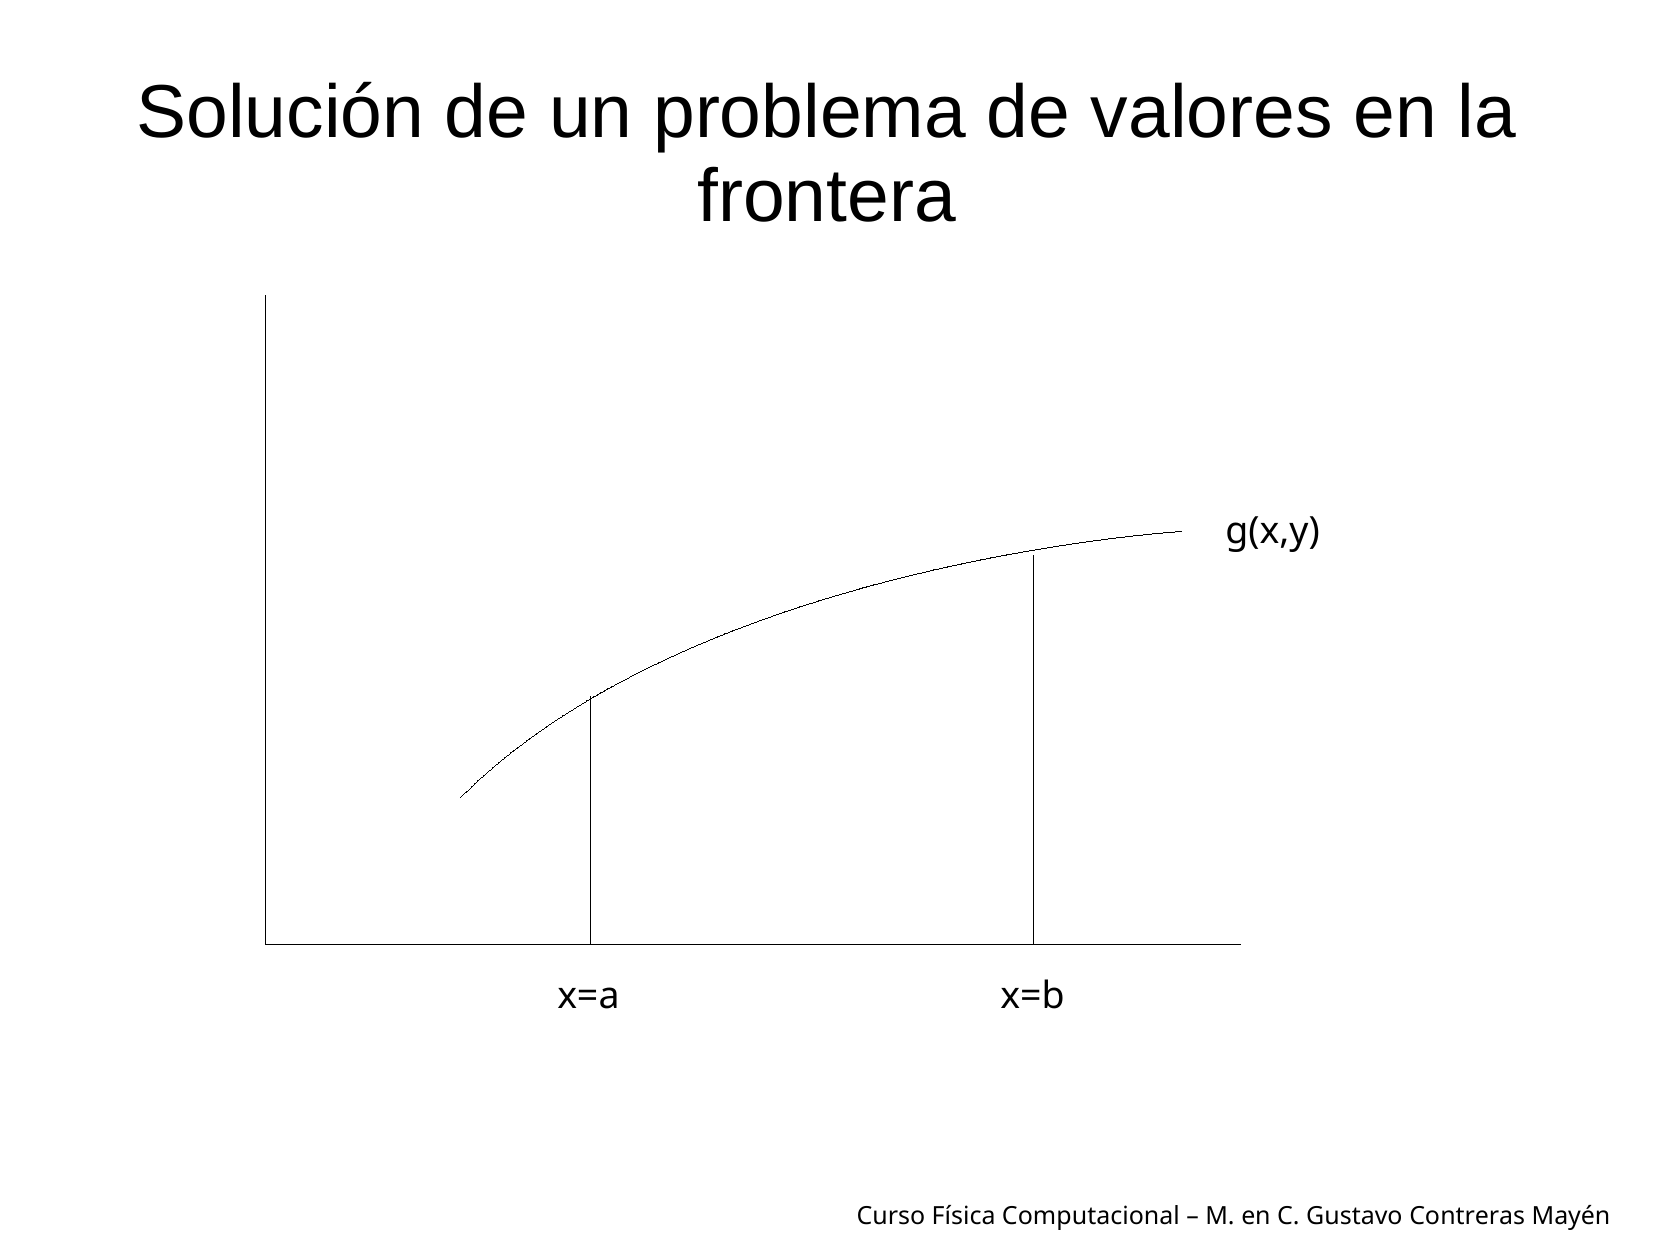

# Solución de un problema de valores en la frontera
g(x,y)
x=a
x=b